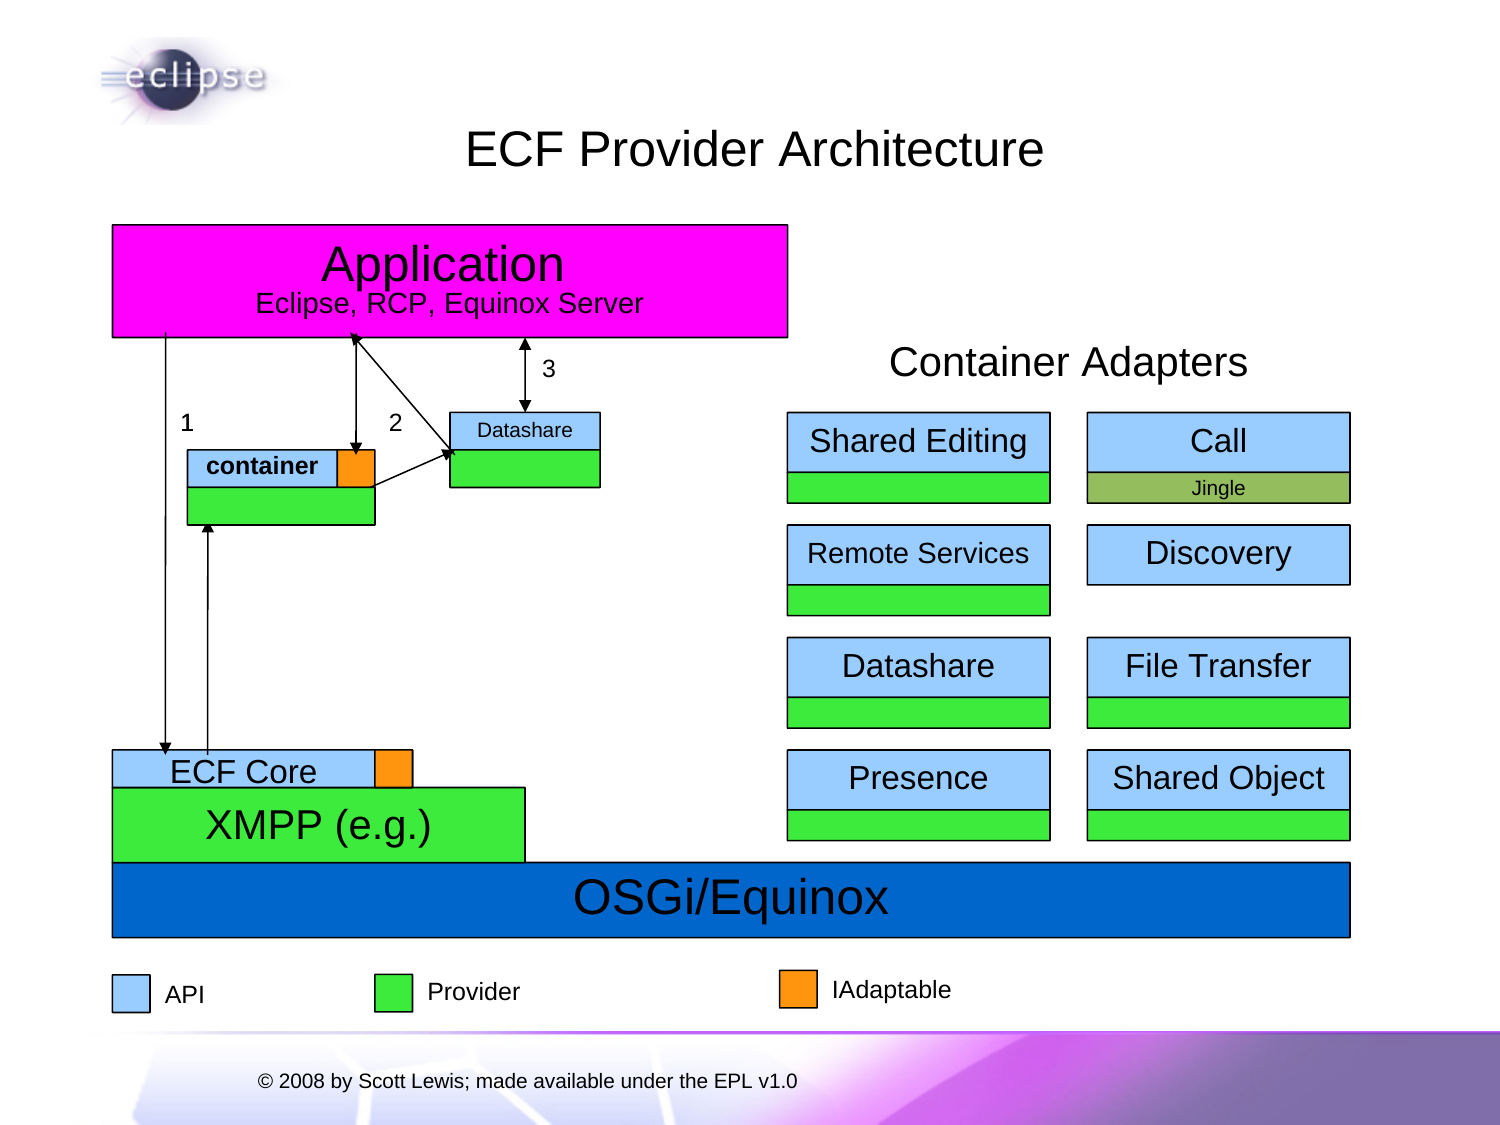

ECF Provider Architecture
Application
Eclipse, RCP, Equinox Server
Container Adapters
3
1
1
2
Datashare
Shared Editing
Call
container
Jingle
Remote Services
Discovery
Datashare
File Transfer
ECF Core
Presence
Shared Object
XMPP (e.g.)‏
OSGi/Equinox
IAdaptable
Provider
API